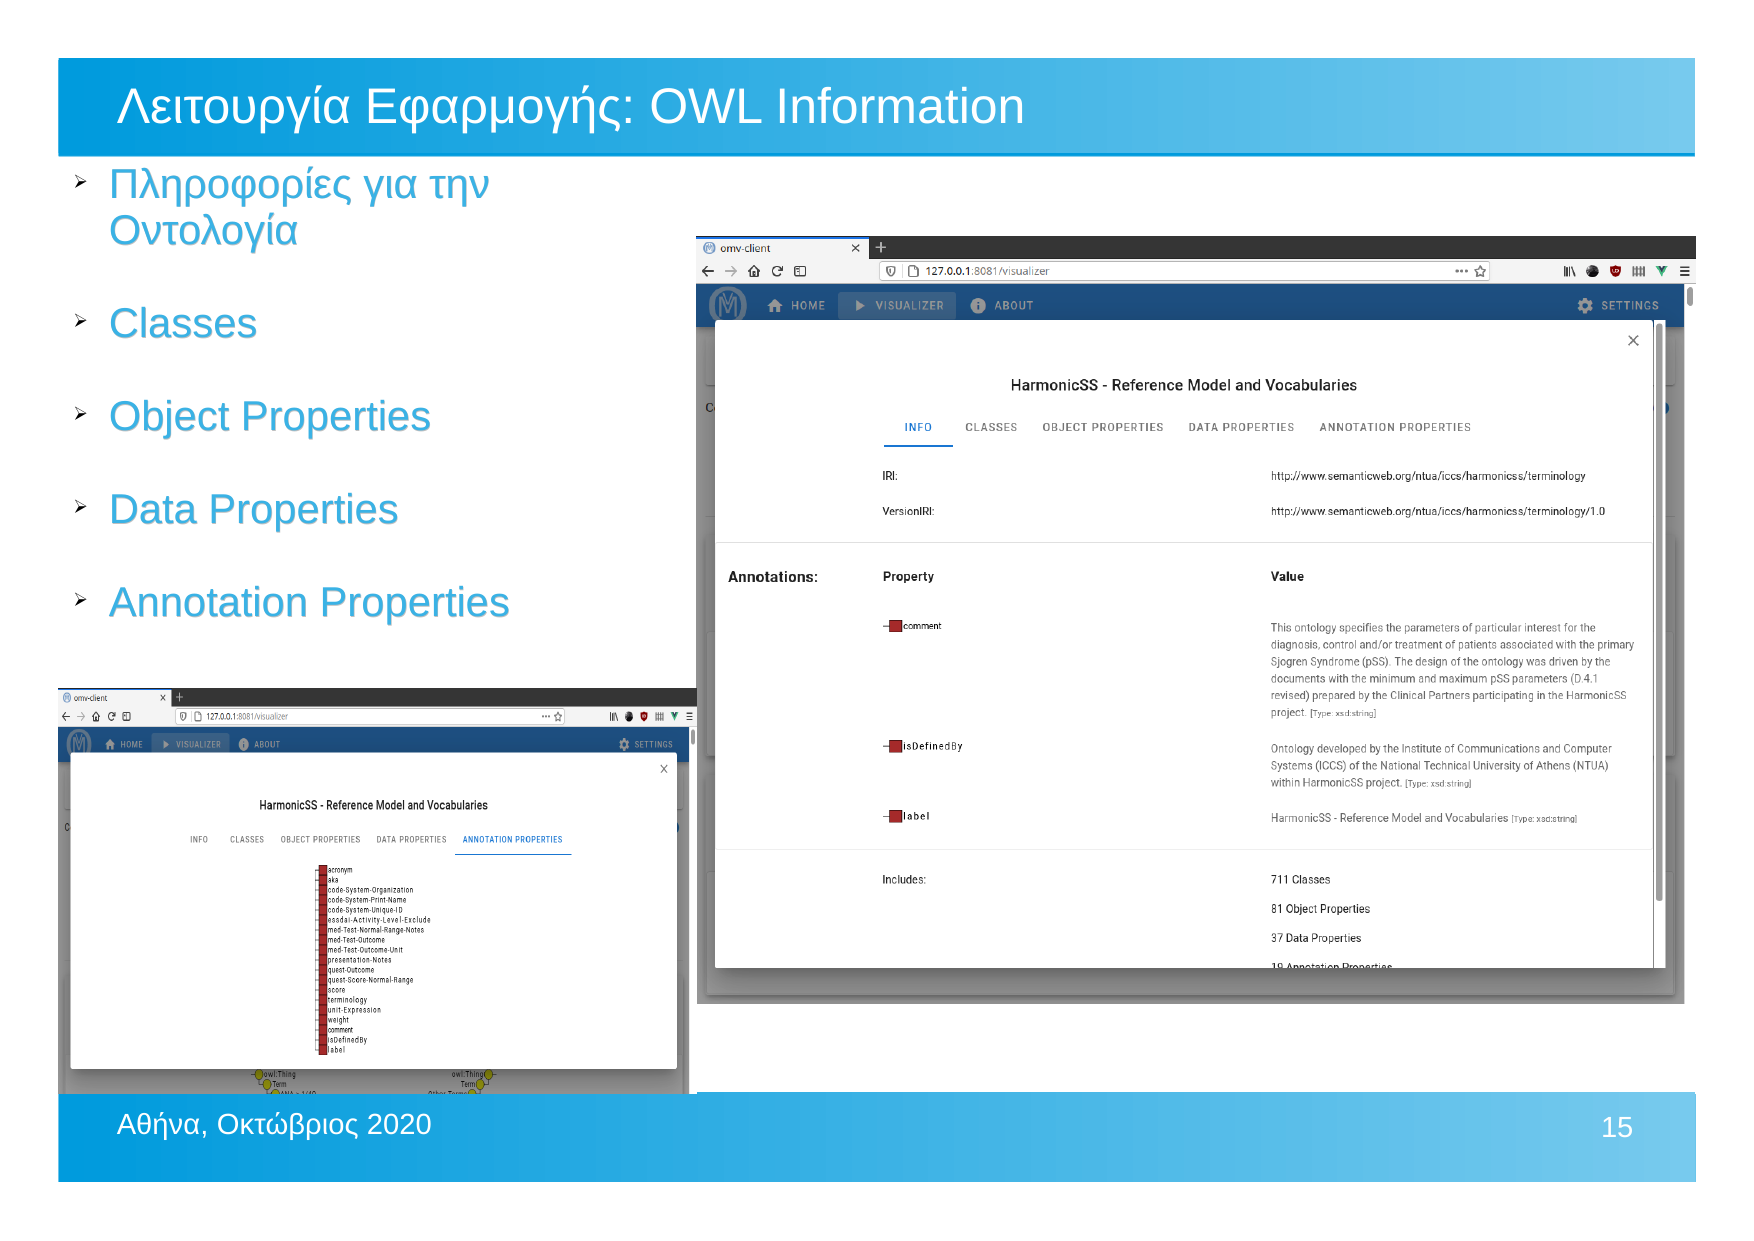

# Λειτουργία Εφαρμογής: OWL Information
Πληροφορίες για την Οντολογία
Classes
Object Properties
Data Properties
Annotation Properties
15